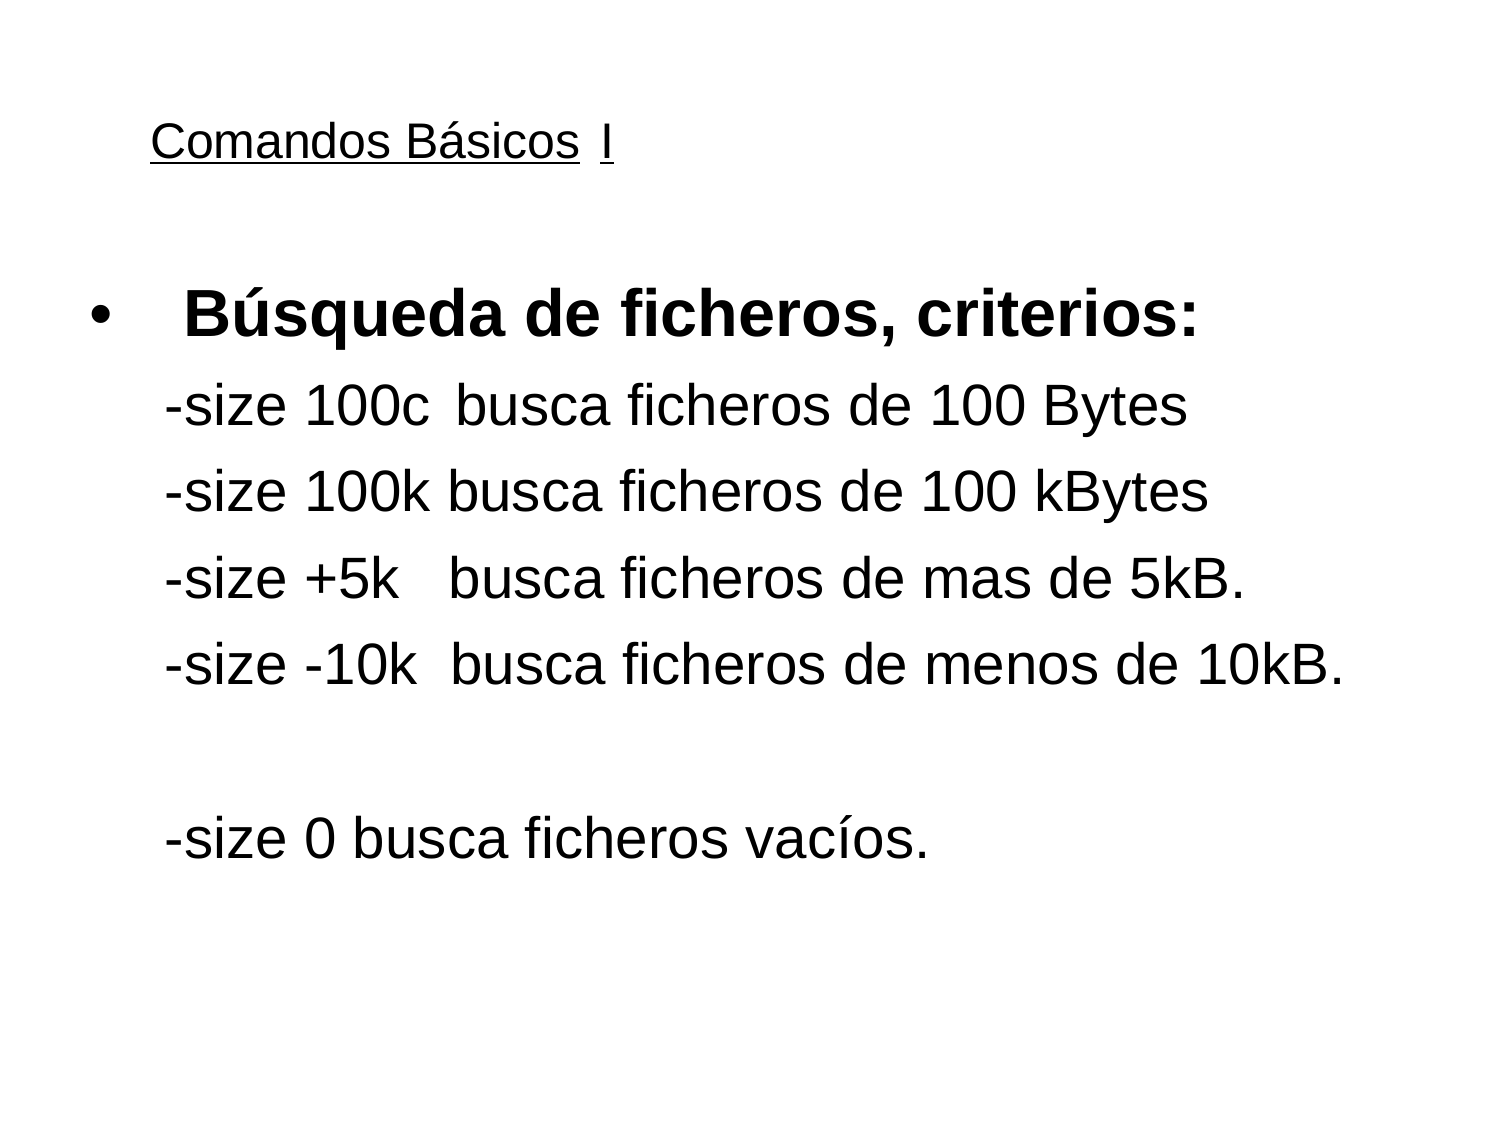

# Comandos Básicos	I
•	Búsqueda de ficheros, criterios:
-size 100c	busca ficheros de 100 Bytes
-size 100k busca ficheros de 100 kBytes
-size +5k busca ficheros de mas de 5kB.
-size -10k busca ficheros de menos de 10kB.
-size 0 busca ficheros vacíos.